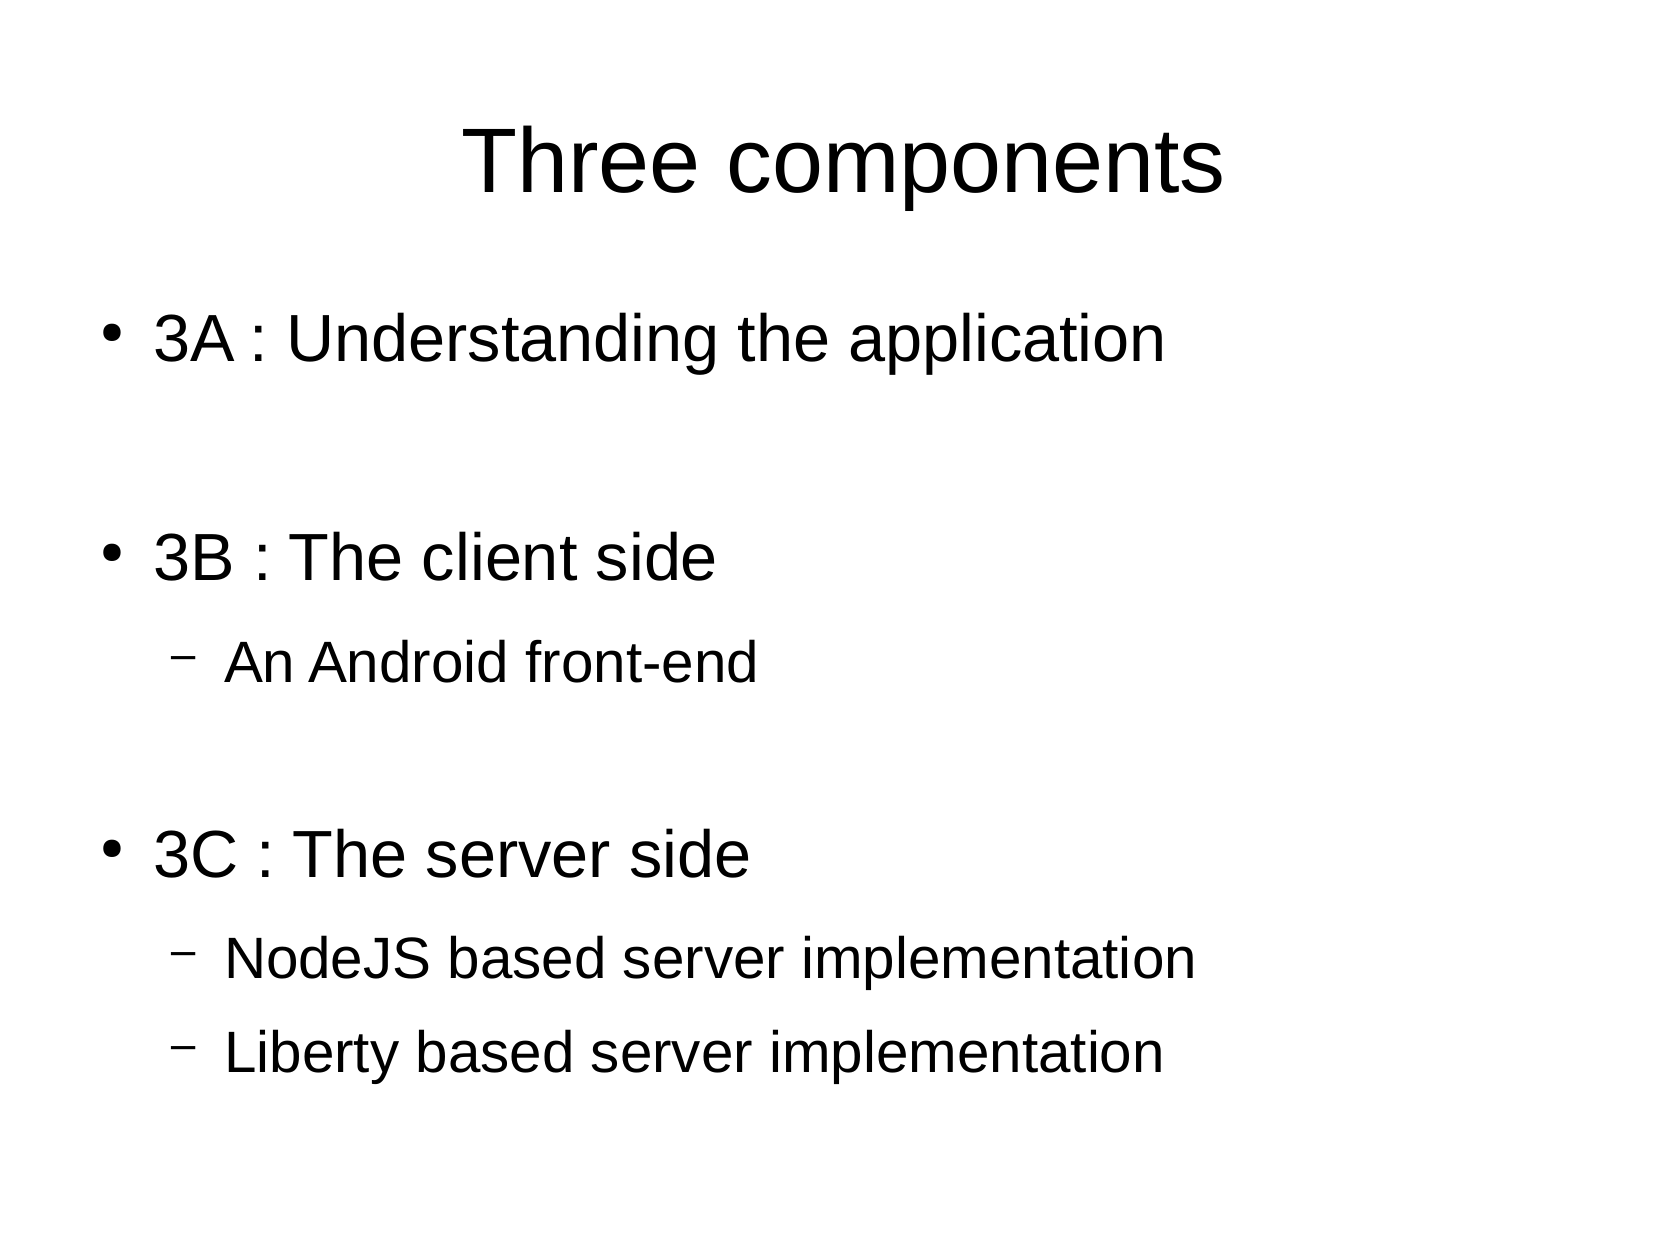

# Three components
3A : Understanding the application
3B : The client side
An Android front-end
3C : The server side
NodeJS based server implementation
Liberty based server implementation